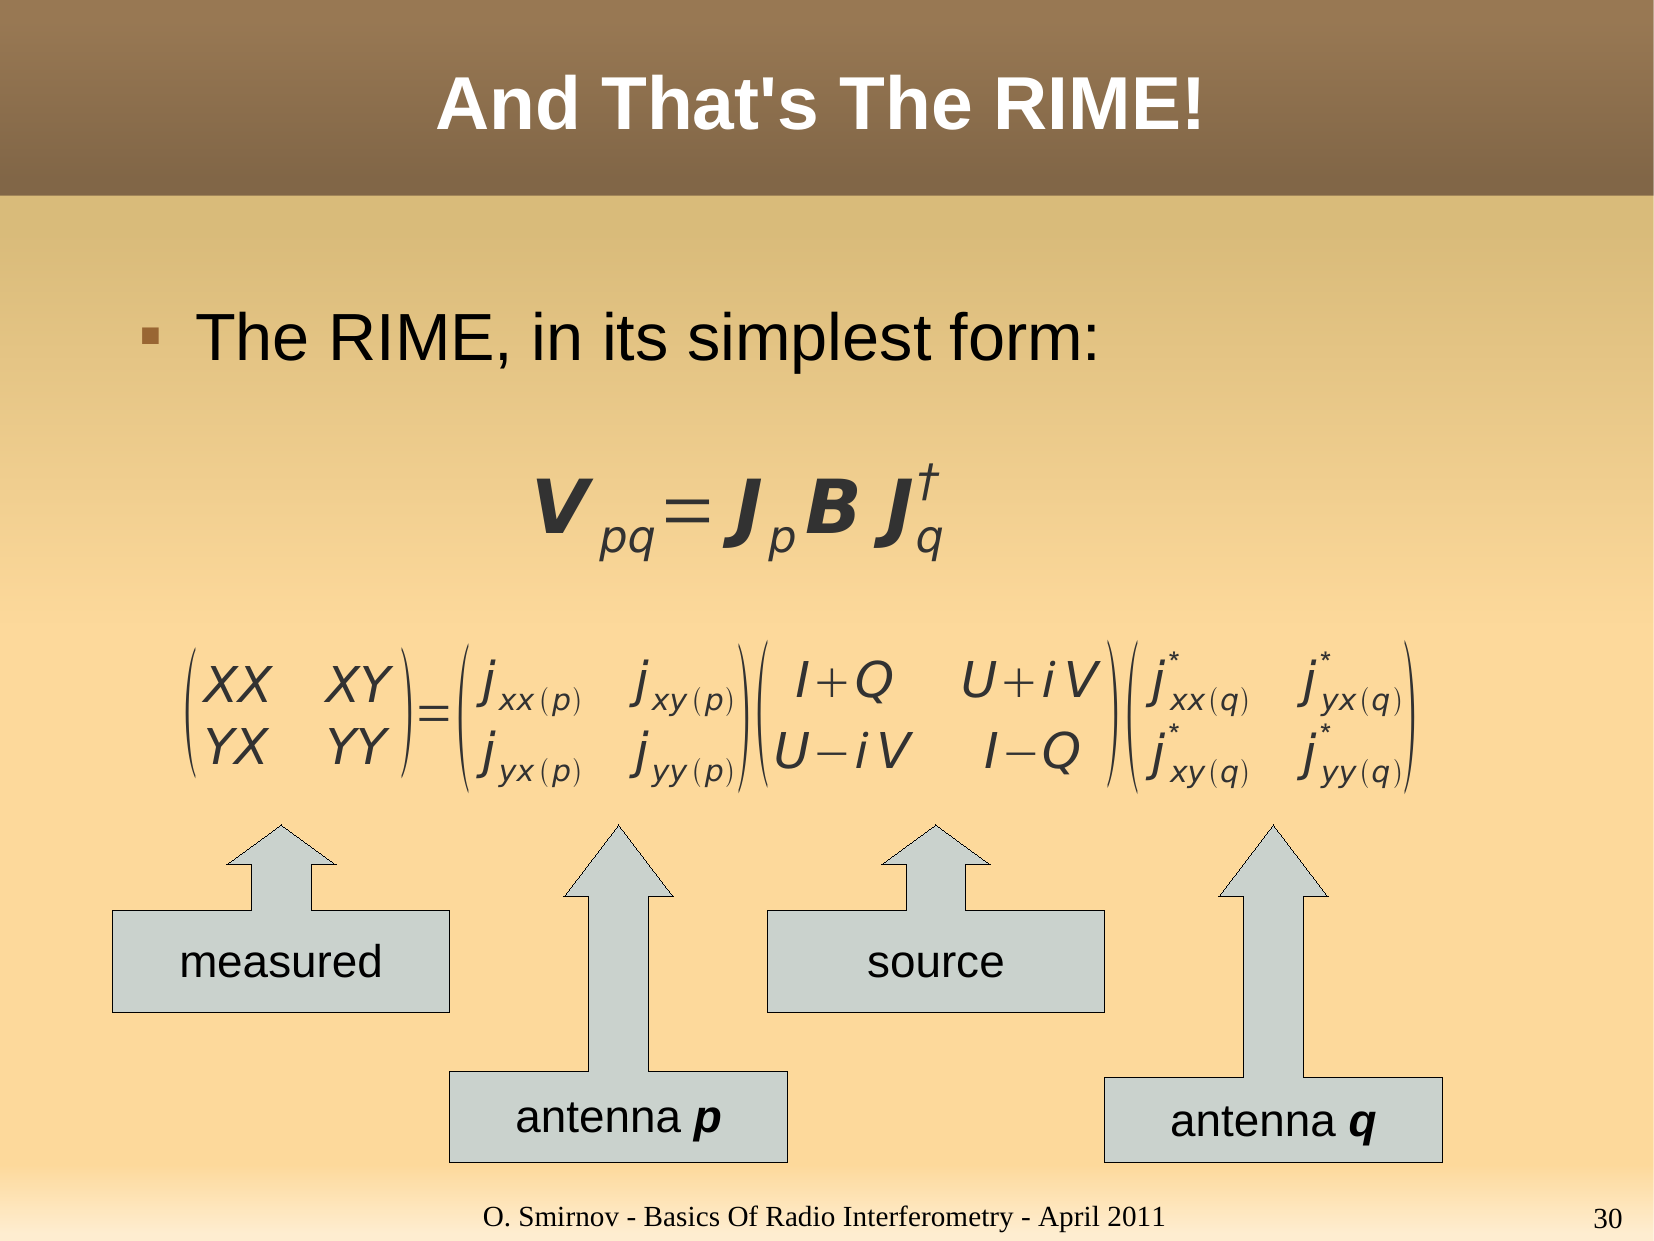

# And That's The RIME!
The RIME, in its simplest form:
measured
antenna p
source
antenna q
O. Smirnov - Basics Of Radio Interferometry - April 2011
30